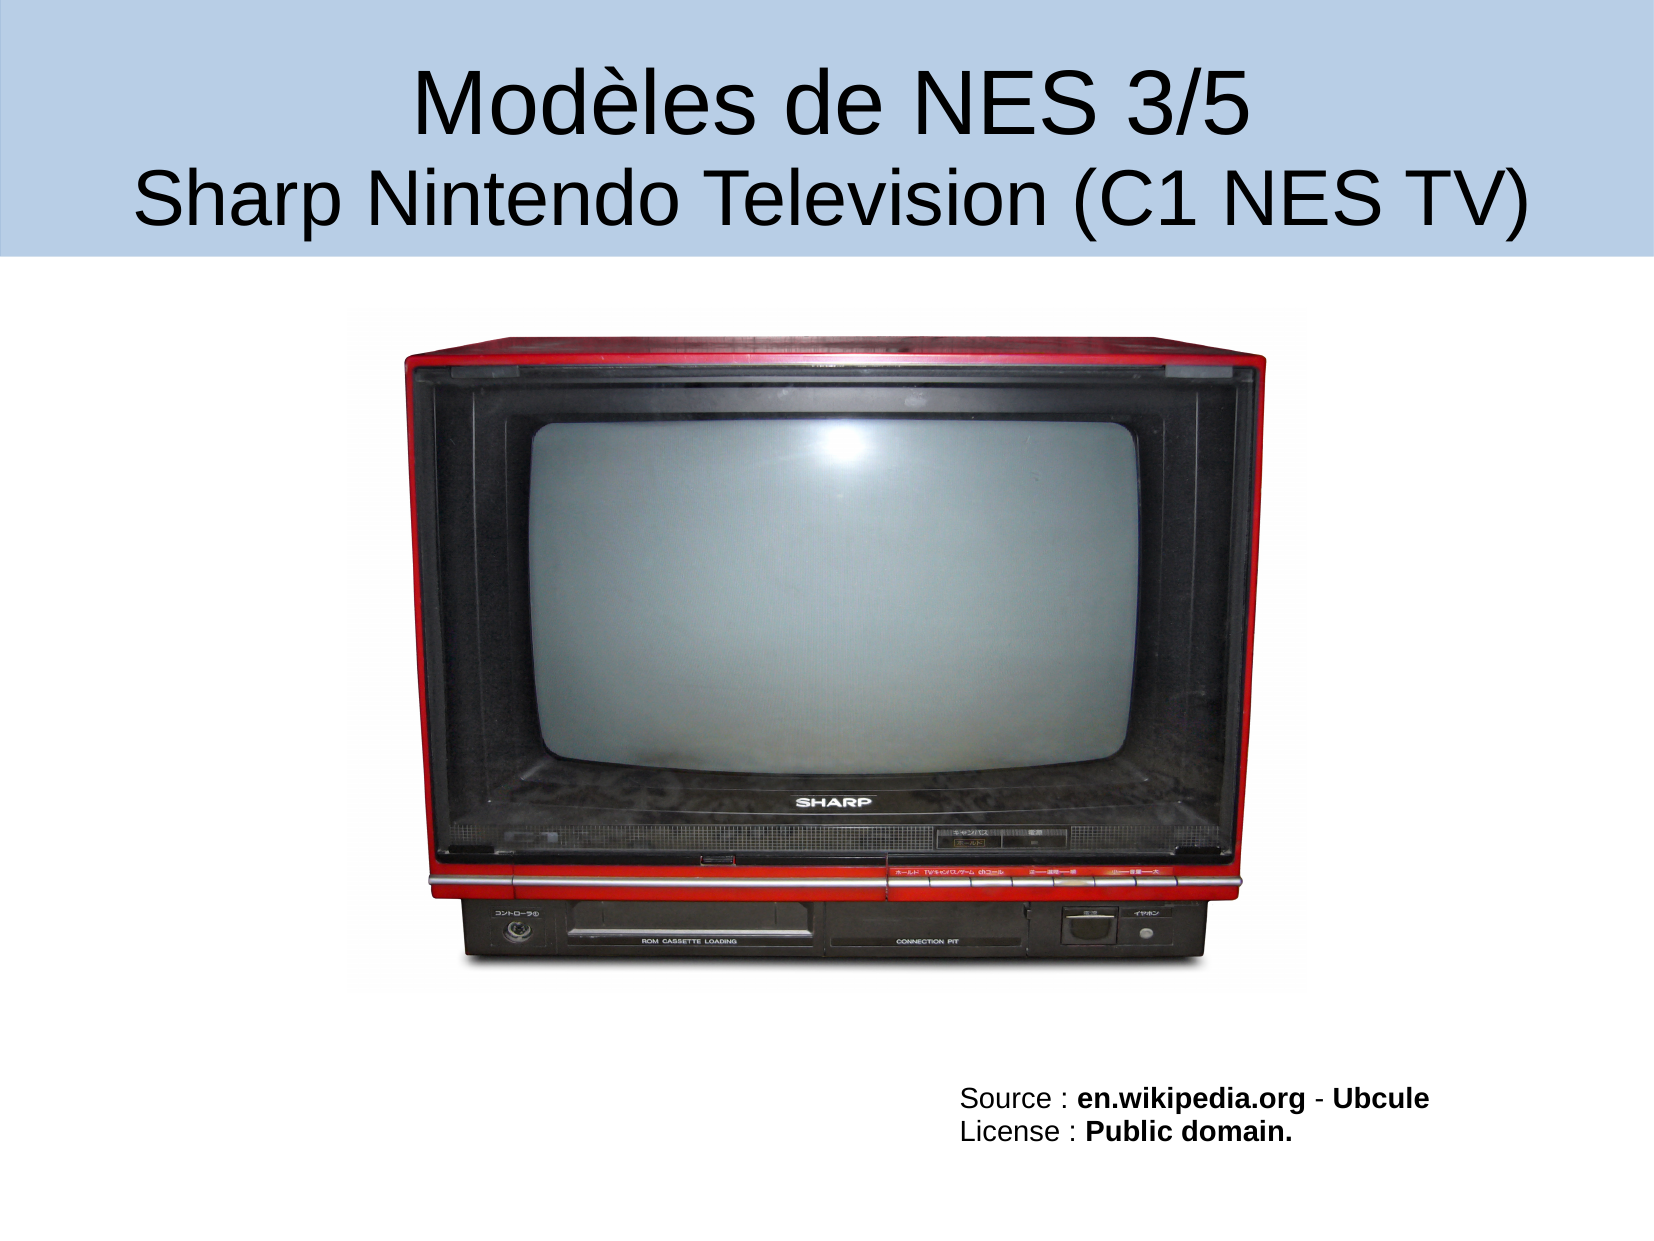

# Modèles de NES 3/5 Sharp Nintendo Television (C1 NES TV)
Source : en.wikipedia.org - Ubcule
License : Public domain.